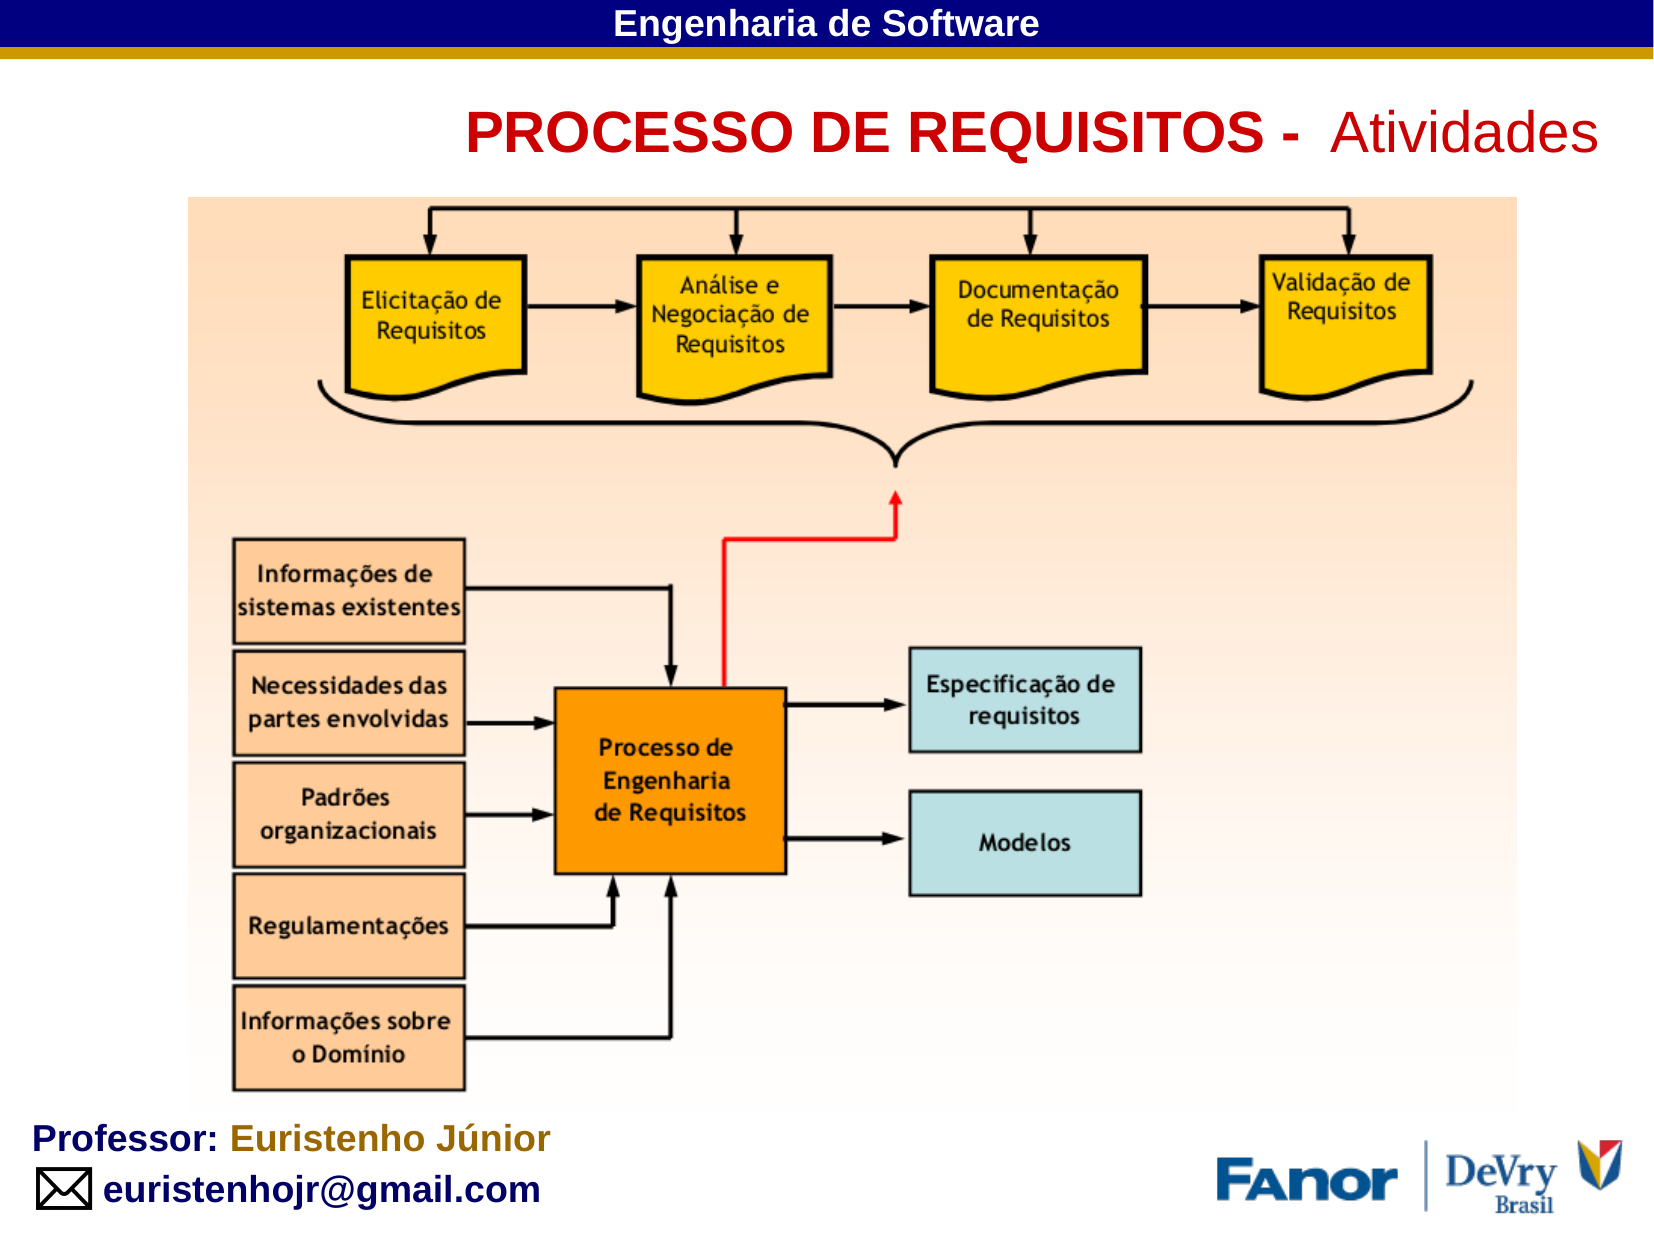

Engenharia de Software
PROCESSO DE REQUISITOS - Atividades
Professor: Euristenho Júnior
euristenhojr@gmail.com